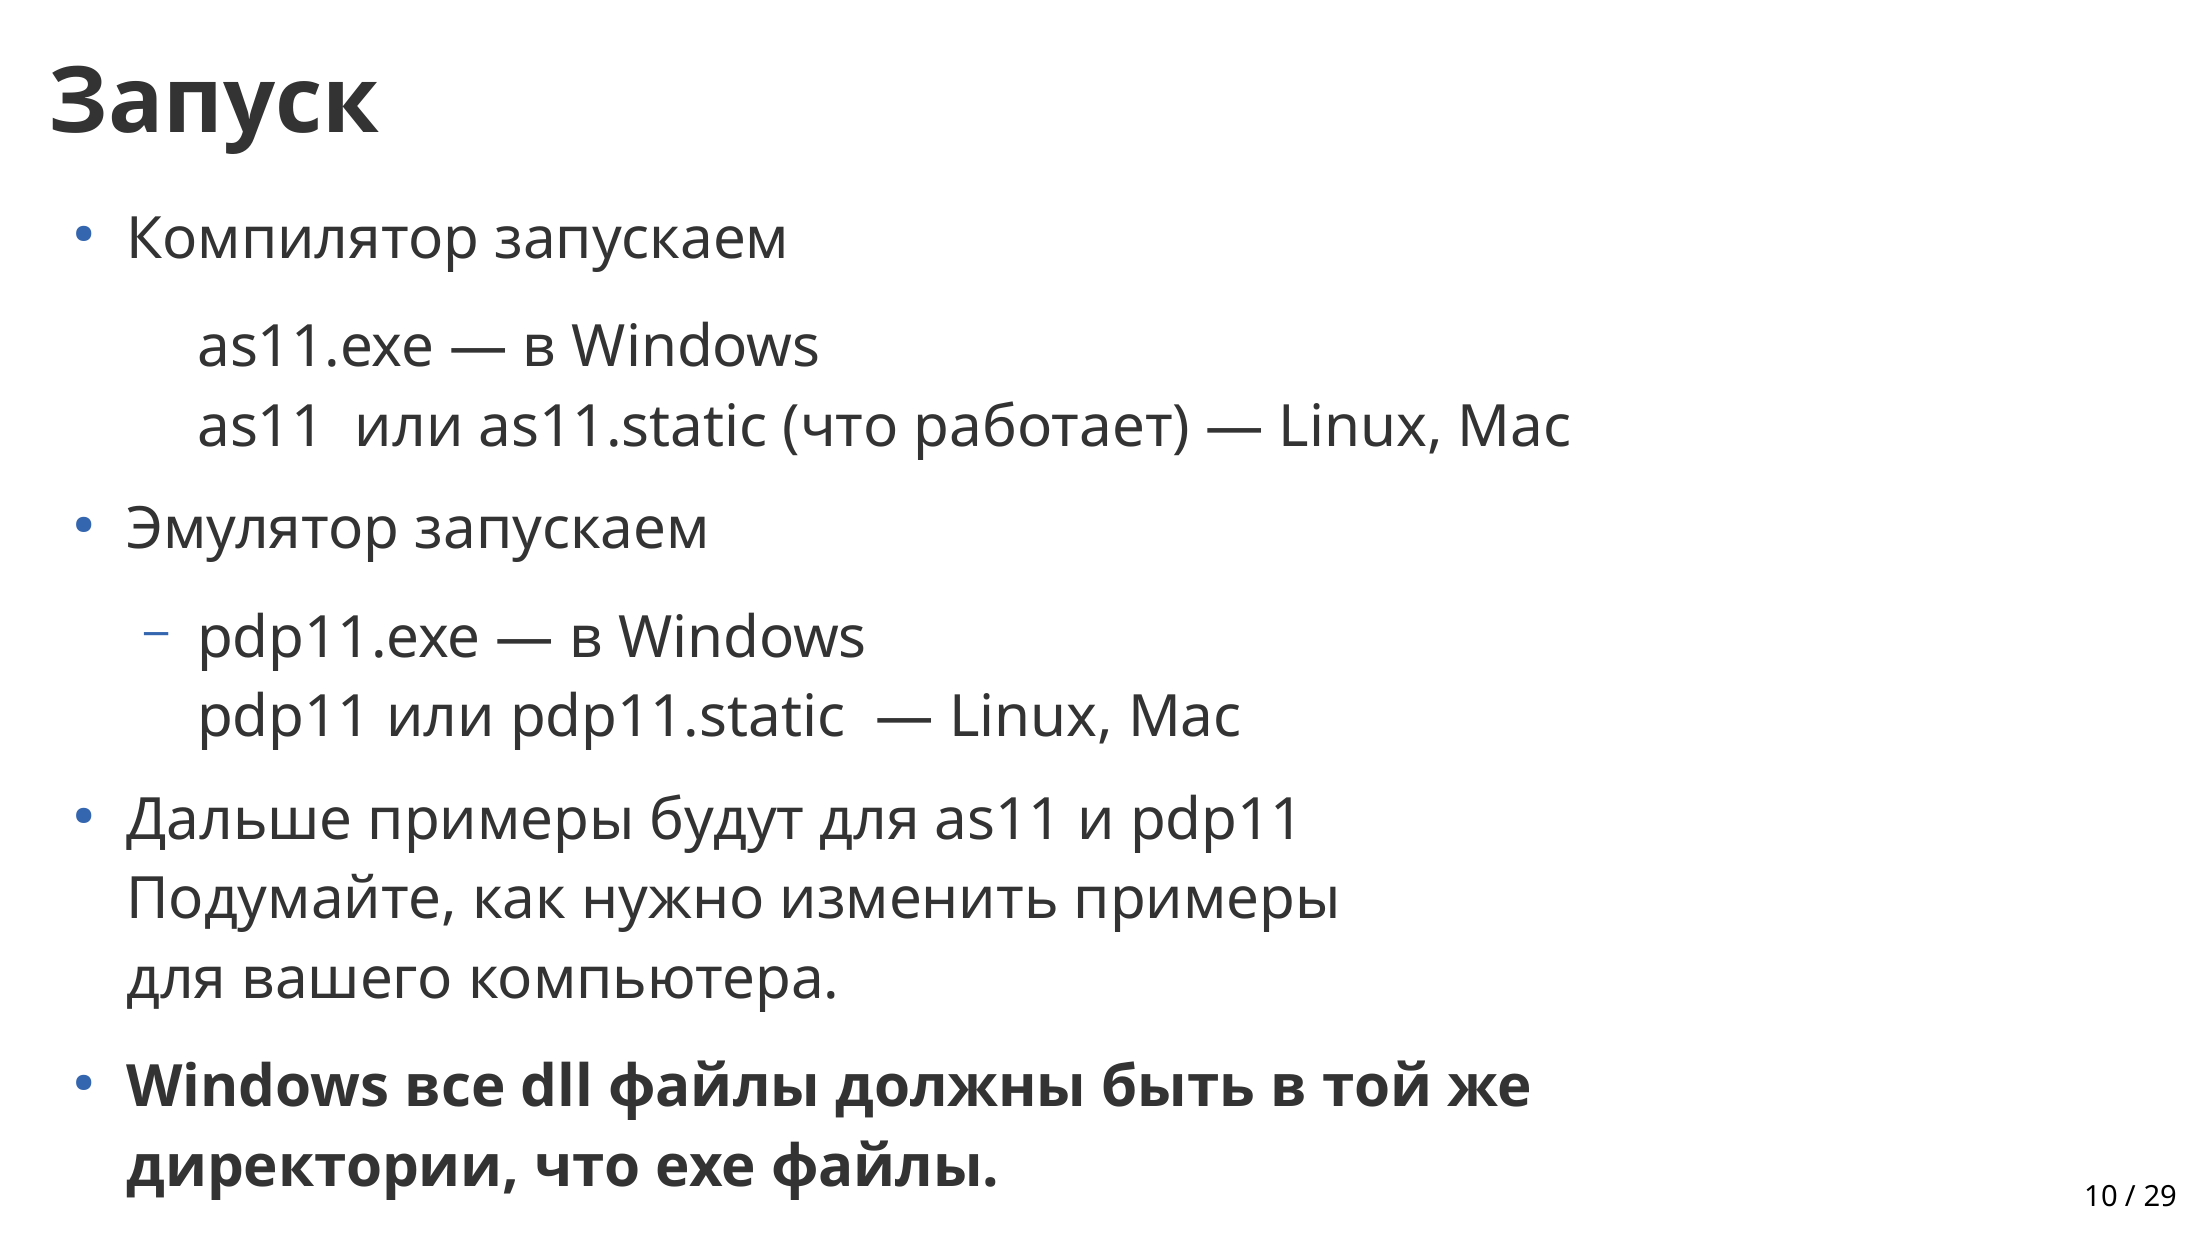

# Запуск
Компилятор запускаем
as11.exe — в Windows
as11 или as11.static (что работает) — Linux, Mac
Эмулятор запускаем
pdp11.exe — в Windows
pdp11 или pdp11.static — Linux, Mac
Дальше примеры будут для as11 и pdp11
Подумайте, как нужно изменить примеры
для вашего компьютера.
Windows все dll файлы должны быть в той же директории, что exe файлы.
10